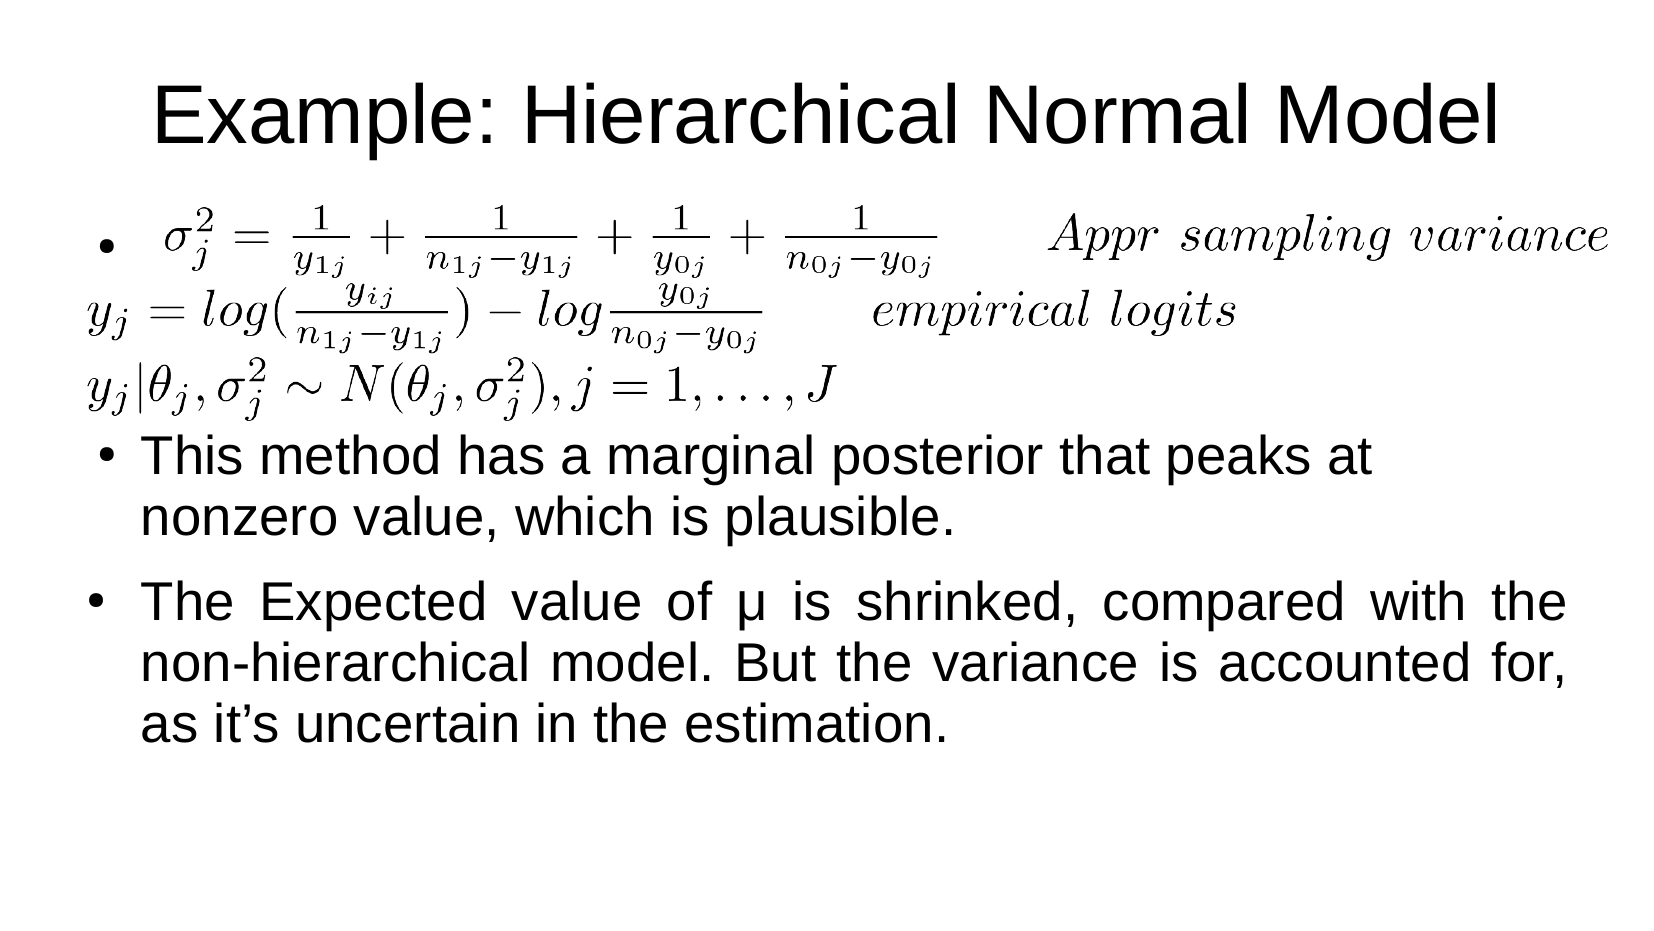

# Example: Hierarchical Normal Model
This method has a marginal posterior that peaks at nonzero value, which is plausible.
The Expected value of μ is shrinked, compared with the non-hierarchical model. But the variance is accounted for, as it’s uncertain in the estimation.